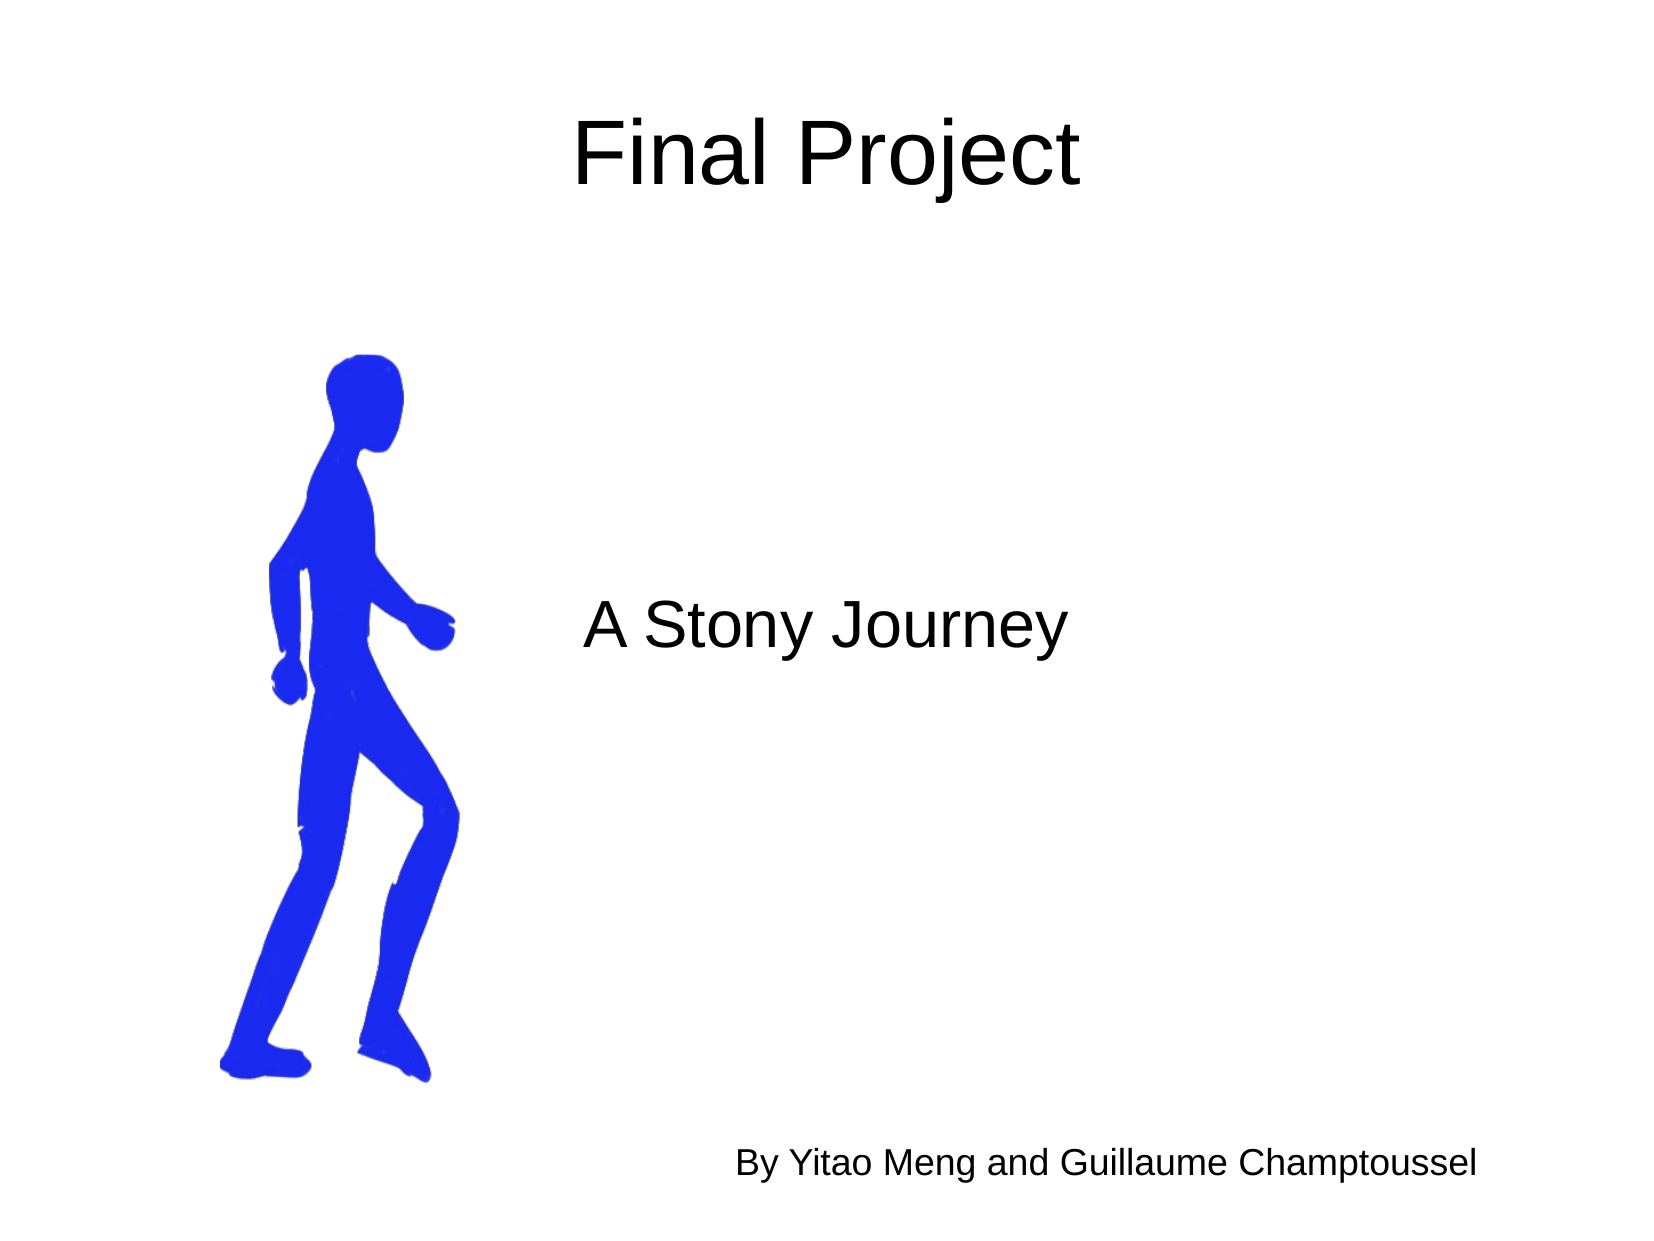

# Final Project
A Stony Journey
By Yitao Meng and Guillaume Champtoussel